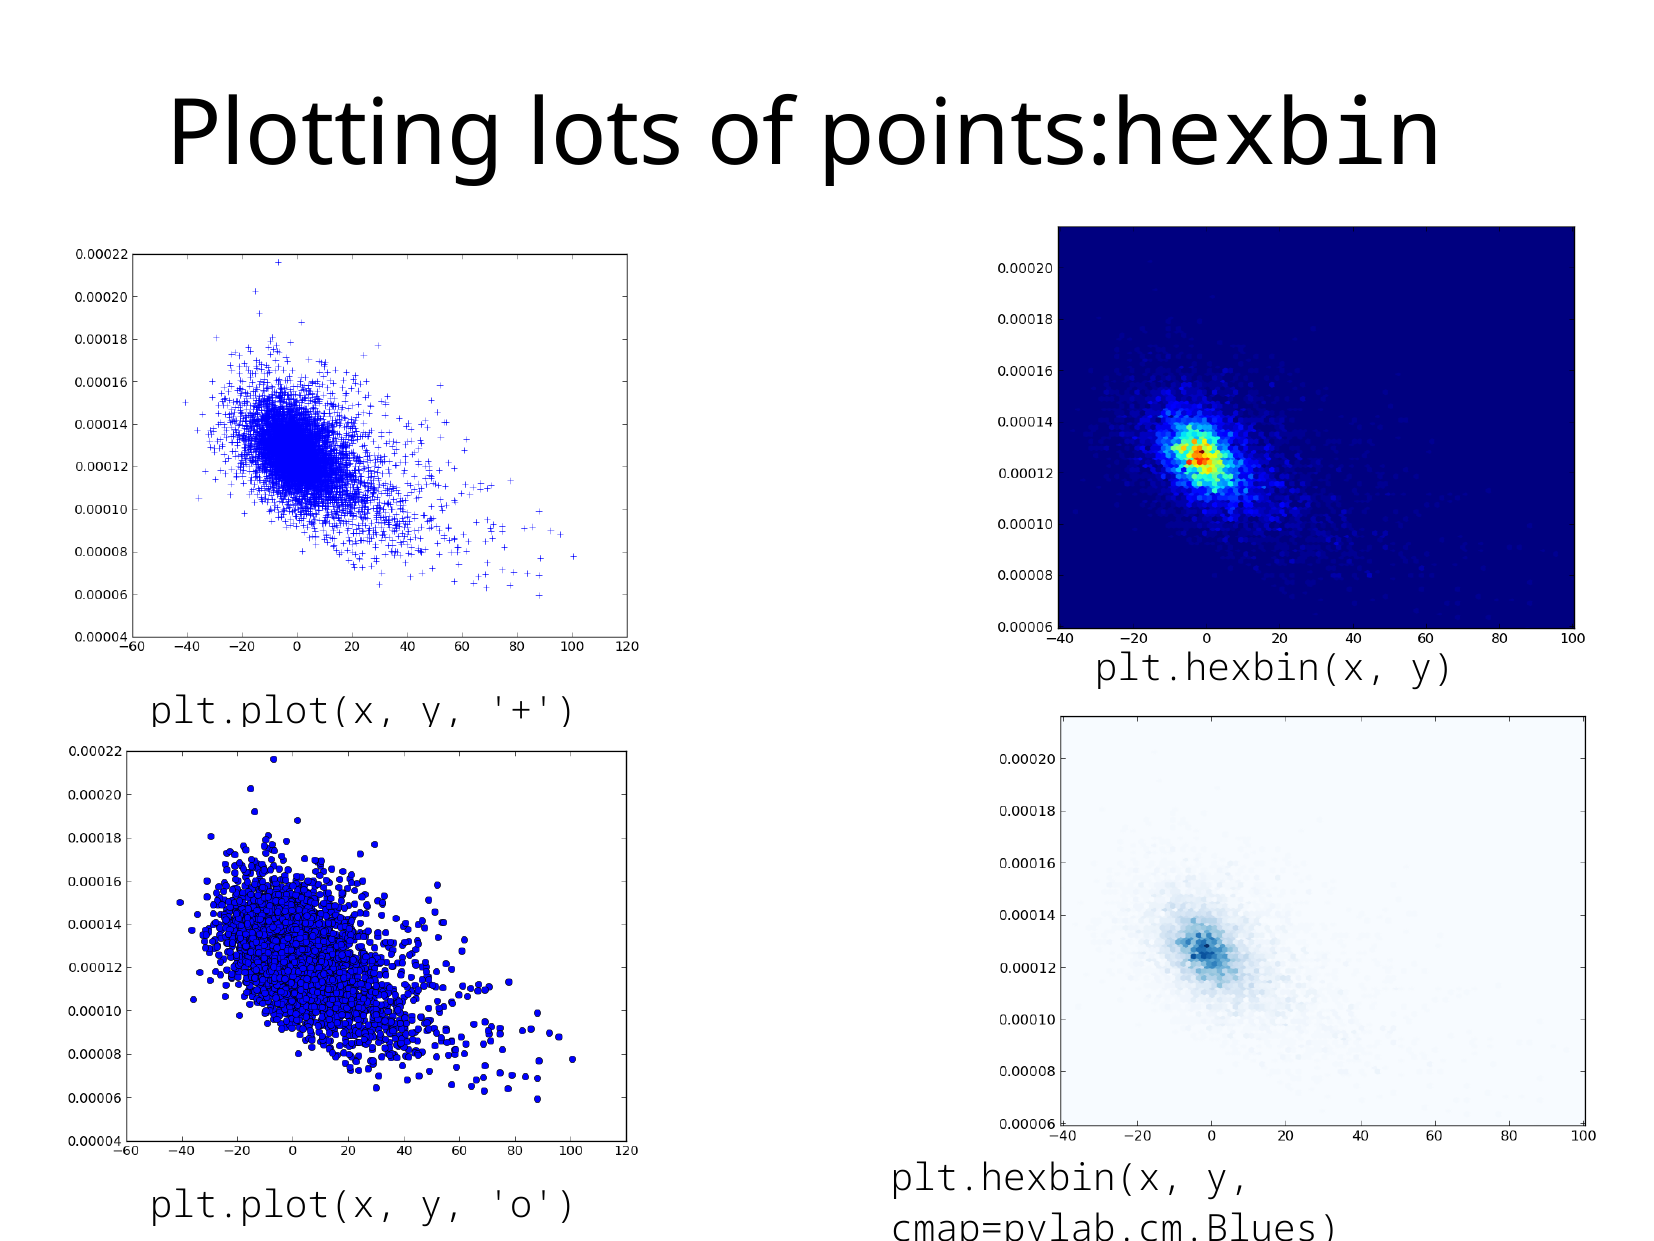

# Plotting lots of points:hexbin
plt.hexbin(x, y)
plt.plot(x, y, '+')
plt.hexbin(x, y, cmap=pylab.cm.Blues)
plt.plot(x, y, 'o')